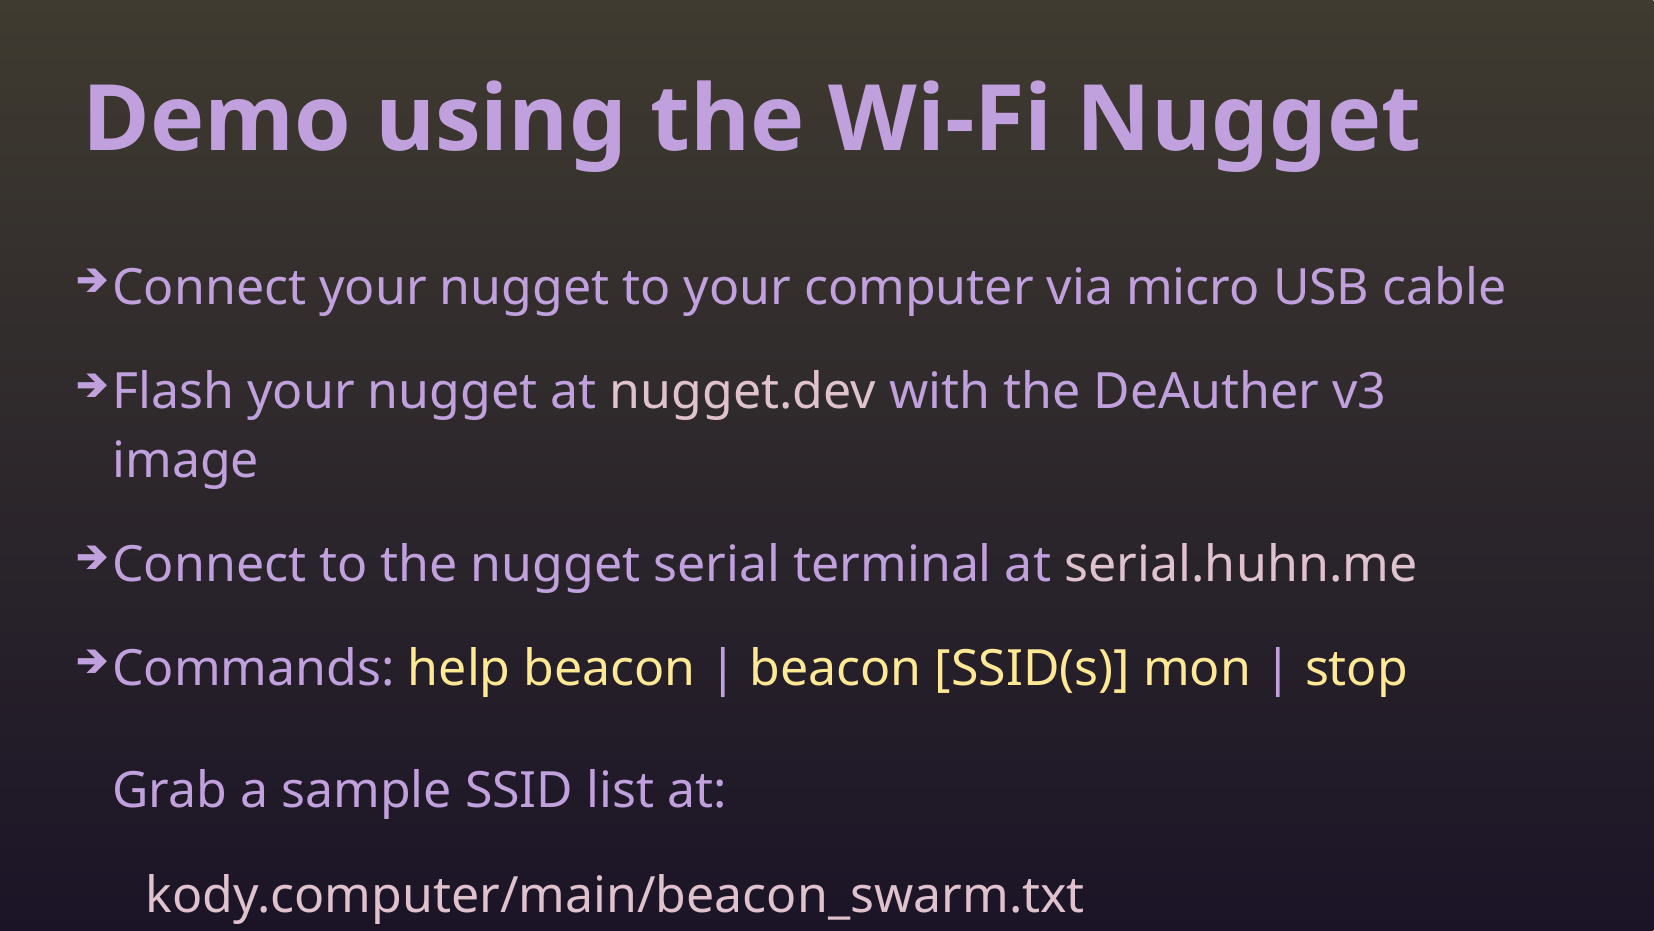

# Demo using the Wi-Fi Nugget
Connect your nugget to your computer via micro USB cable
Flash your nugget at nugget.dev with the DeAuther v3 image
Connect to the nugget serial terminal at serial.huhn.me
Commands: help beacon | beacon [SSID(s)] mon | stop
Grab a sample SSID list at:
kody.computer/main/beacon_swarm.txt
Or create your own!